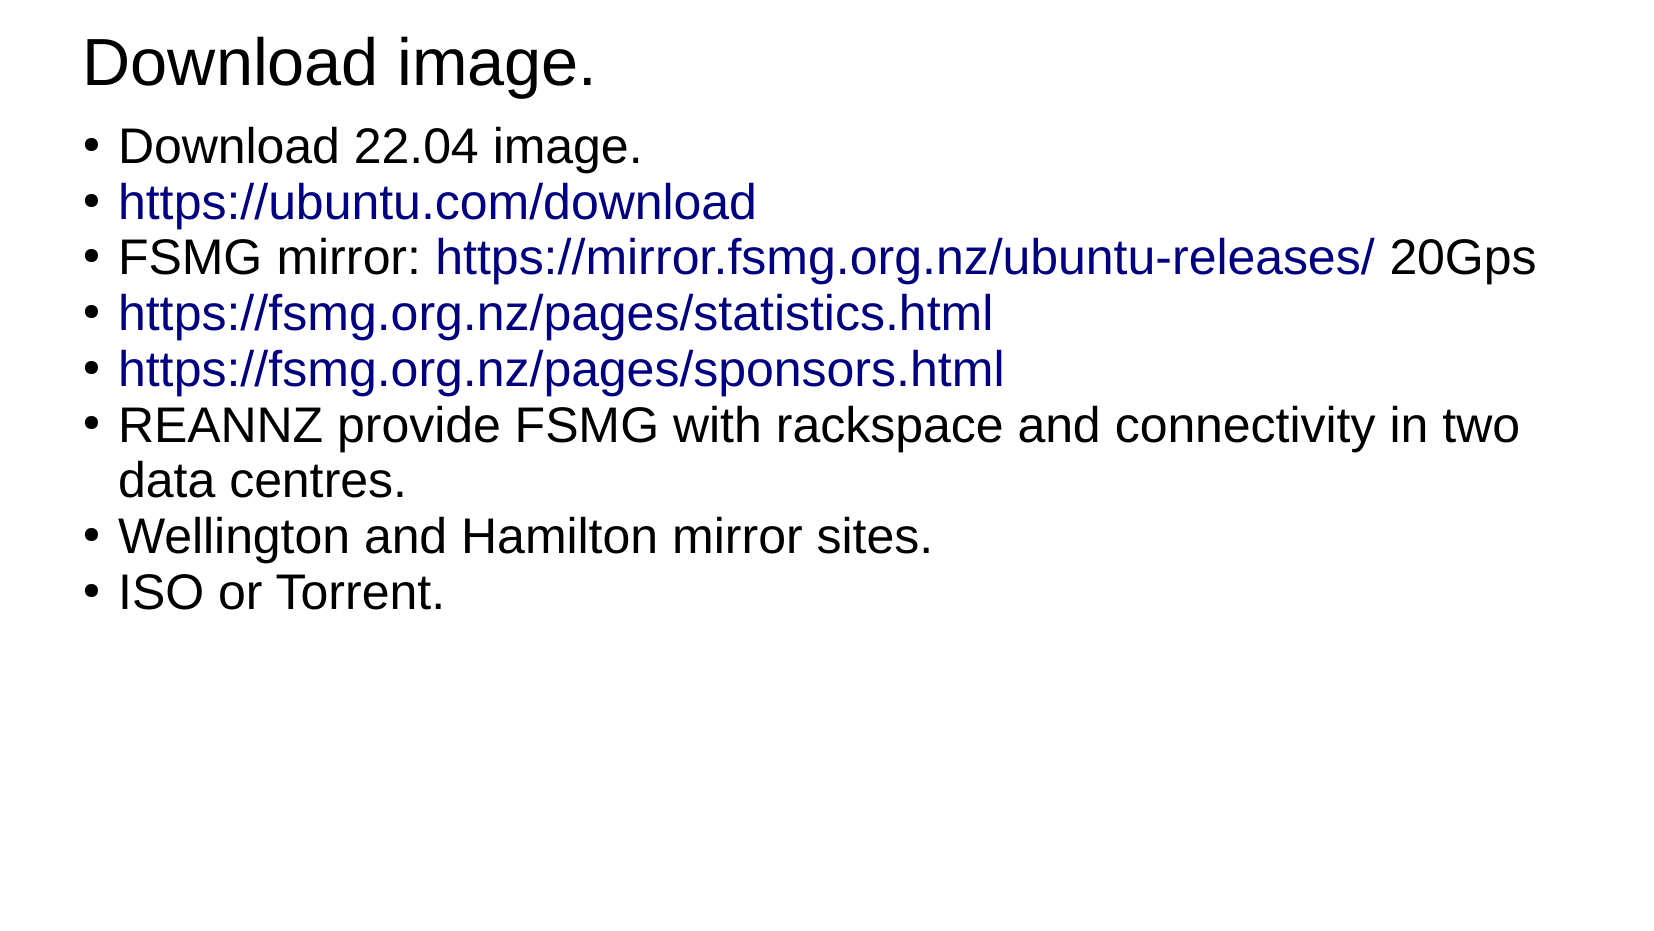

# Download image.
Download 22.04 image.
https://ubuntu.com/download
FSMG mirror: https://mirror.fsmg.org.nz/ubuntu-releases/ 20Gps
https://fsmg.org.nz/pages/statistics.html
https://fsmg.org.nz/pages/sponsors.html
REANNZ provide FSMG with rackspace and connectivity in two data centres.
Wellington and Hamilton mirror sites.
ISO or Torrent.